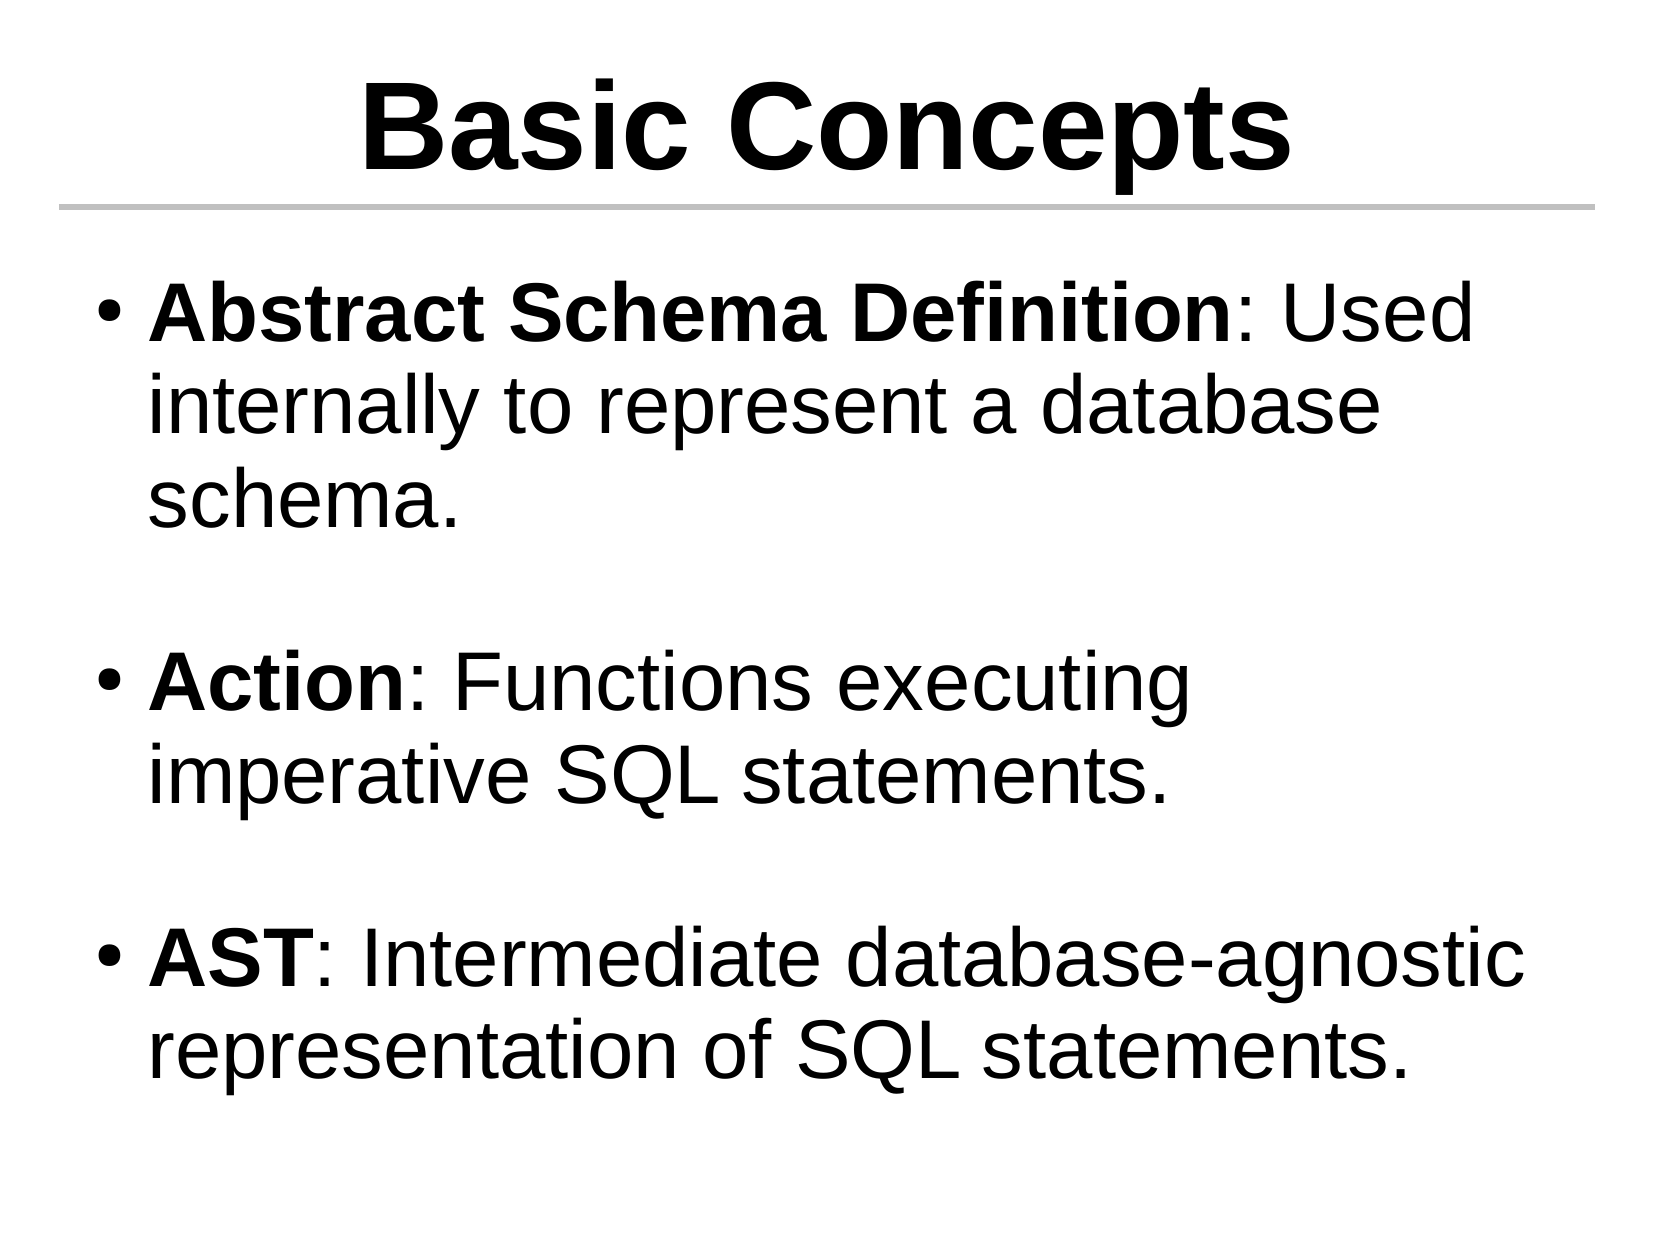

# Basic Concepts
Abstract Schema Definition: Used internally to represent a database schema.
Action: Functions executing imperative SQL statements.
AST: Intermediate database-agnostic representation of SQL statements.